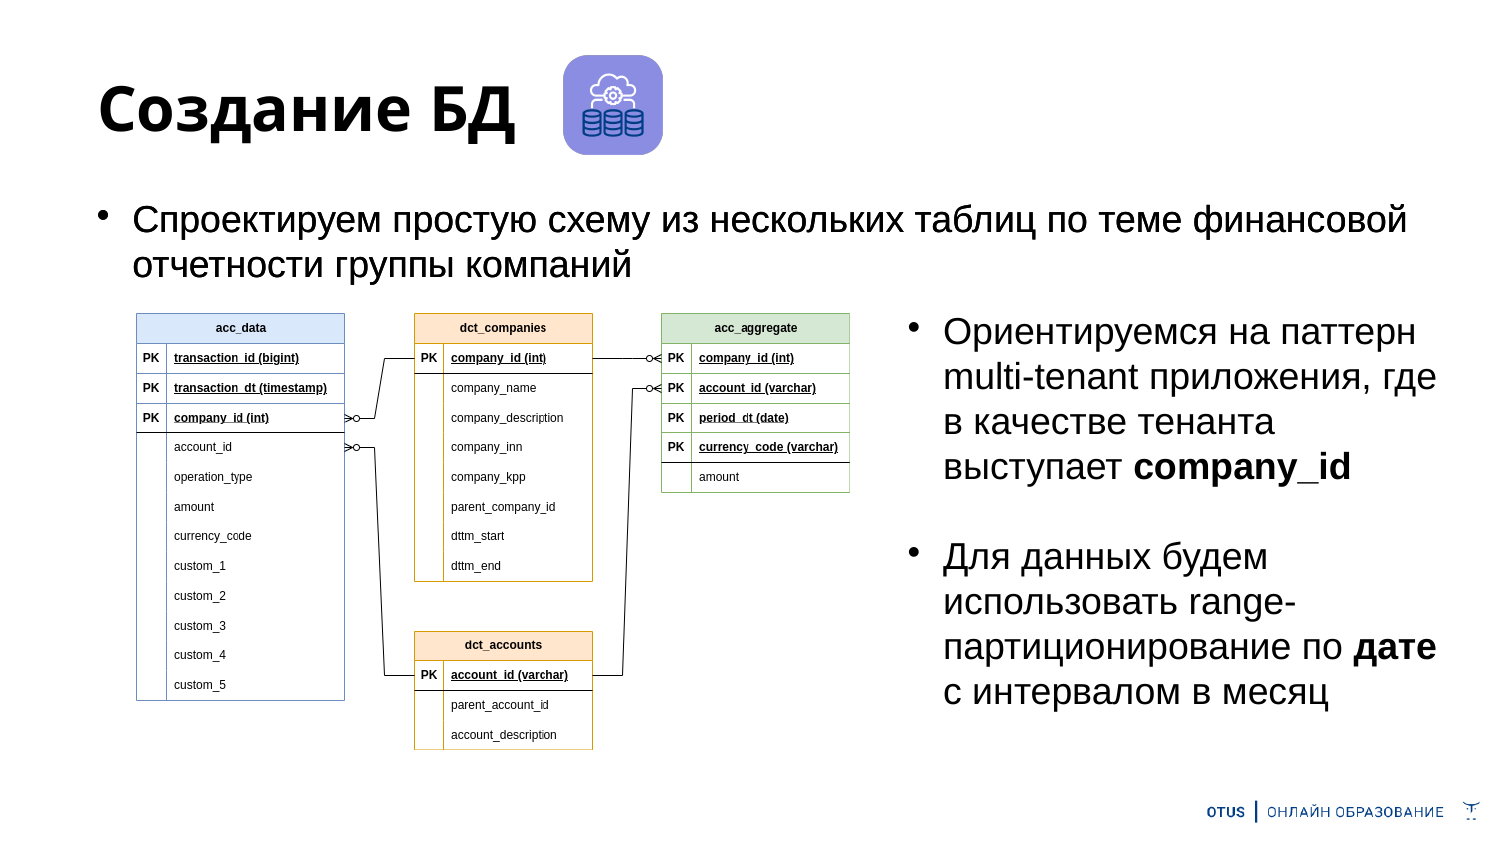

# Создание БД
Спроектируем простую схему из нескольких таблиц по теме финансовой отчетности группы компаний
Спроектируем простую схему из нескольких таблиц по теме финансовой отчетности группы компаний
Ориентируемся на паттерн multi-tenant приложения, где в качестве тенанта выступает company_id
Для данных будем использовать range-партиционирование по дате с интервалом в месяц